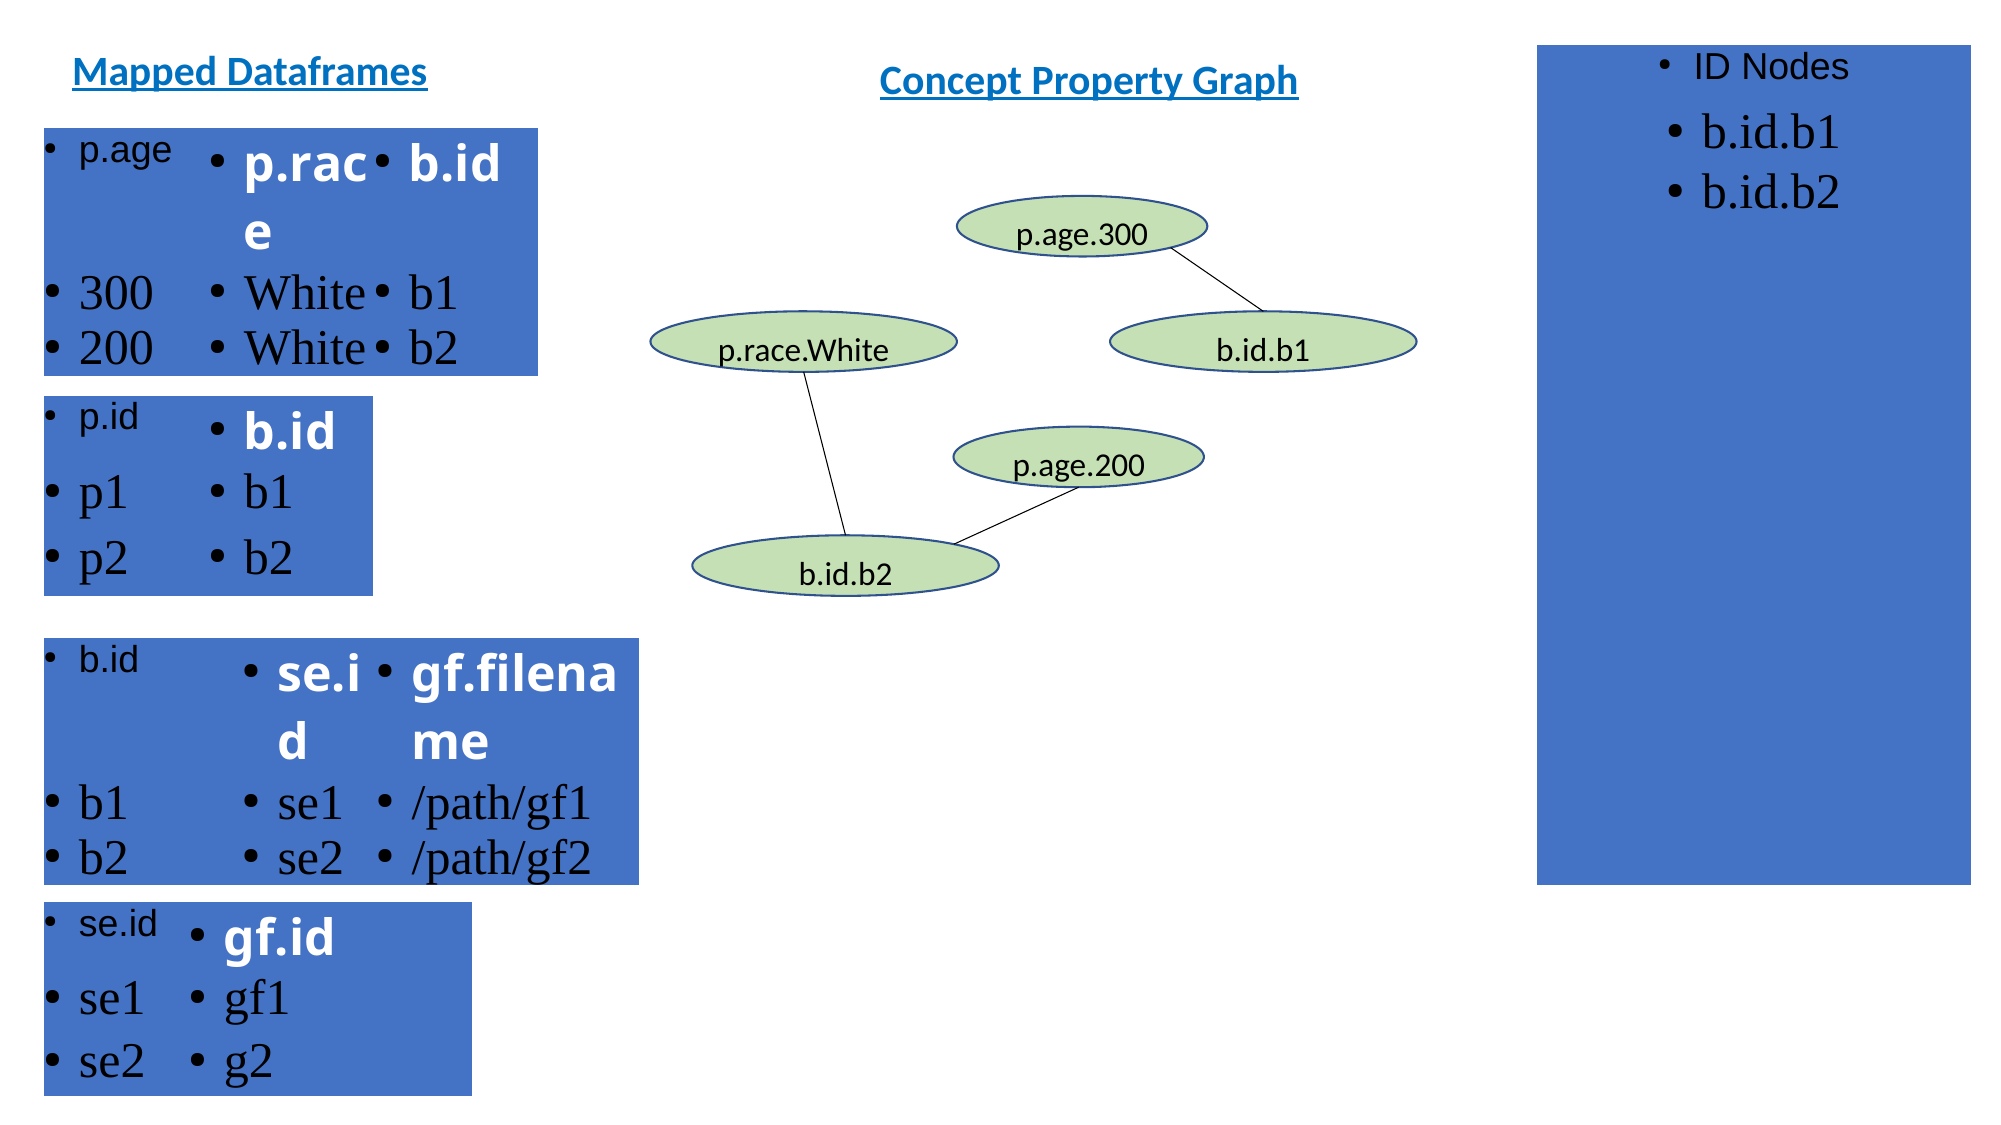

Mapped Dataframes
Concept Property Graph
| ID Nodes |
| --- |
| b.id.b1 |
| b.id.b2 |
| |
| |
| |
| |
| |
| |
| |
| |
| |
| |
| |
| p.age | p.race | b.id |
| --- | --- | --- |
| 300 | White | b1 |
| 200 | White | b2 |
p.age.300
p.race.White
b.id.b1
| p.id | b.id |
| --- | --- |
| p1 | b1 |
| p2 | b2 |
p.age.200
b.id.b2
| b.id | se.id | gf.filename |
| --- | --- | --- |
| b1 | se1 | /path/gf1 |
| b2 | se2 | /path/gf2 |
| se.id | gf.id |
| --- | --- |
| se1 | gf1 |
| se2 | g2 |